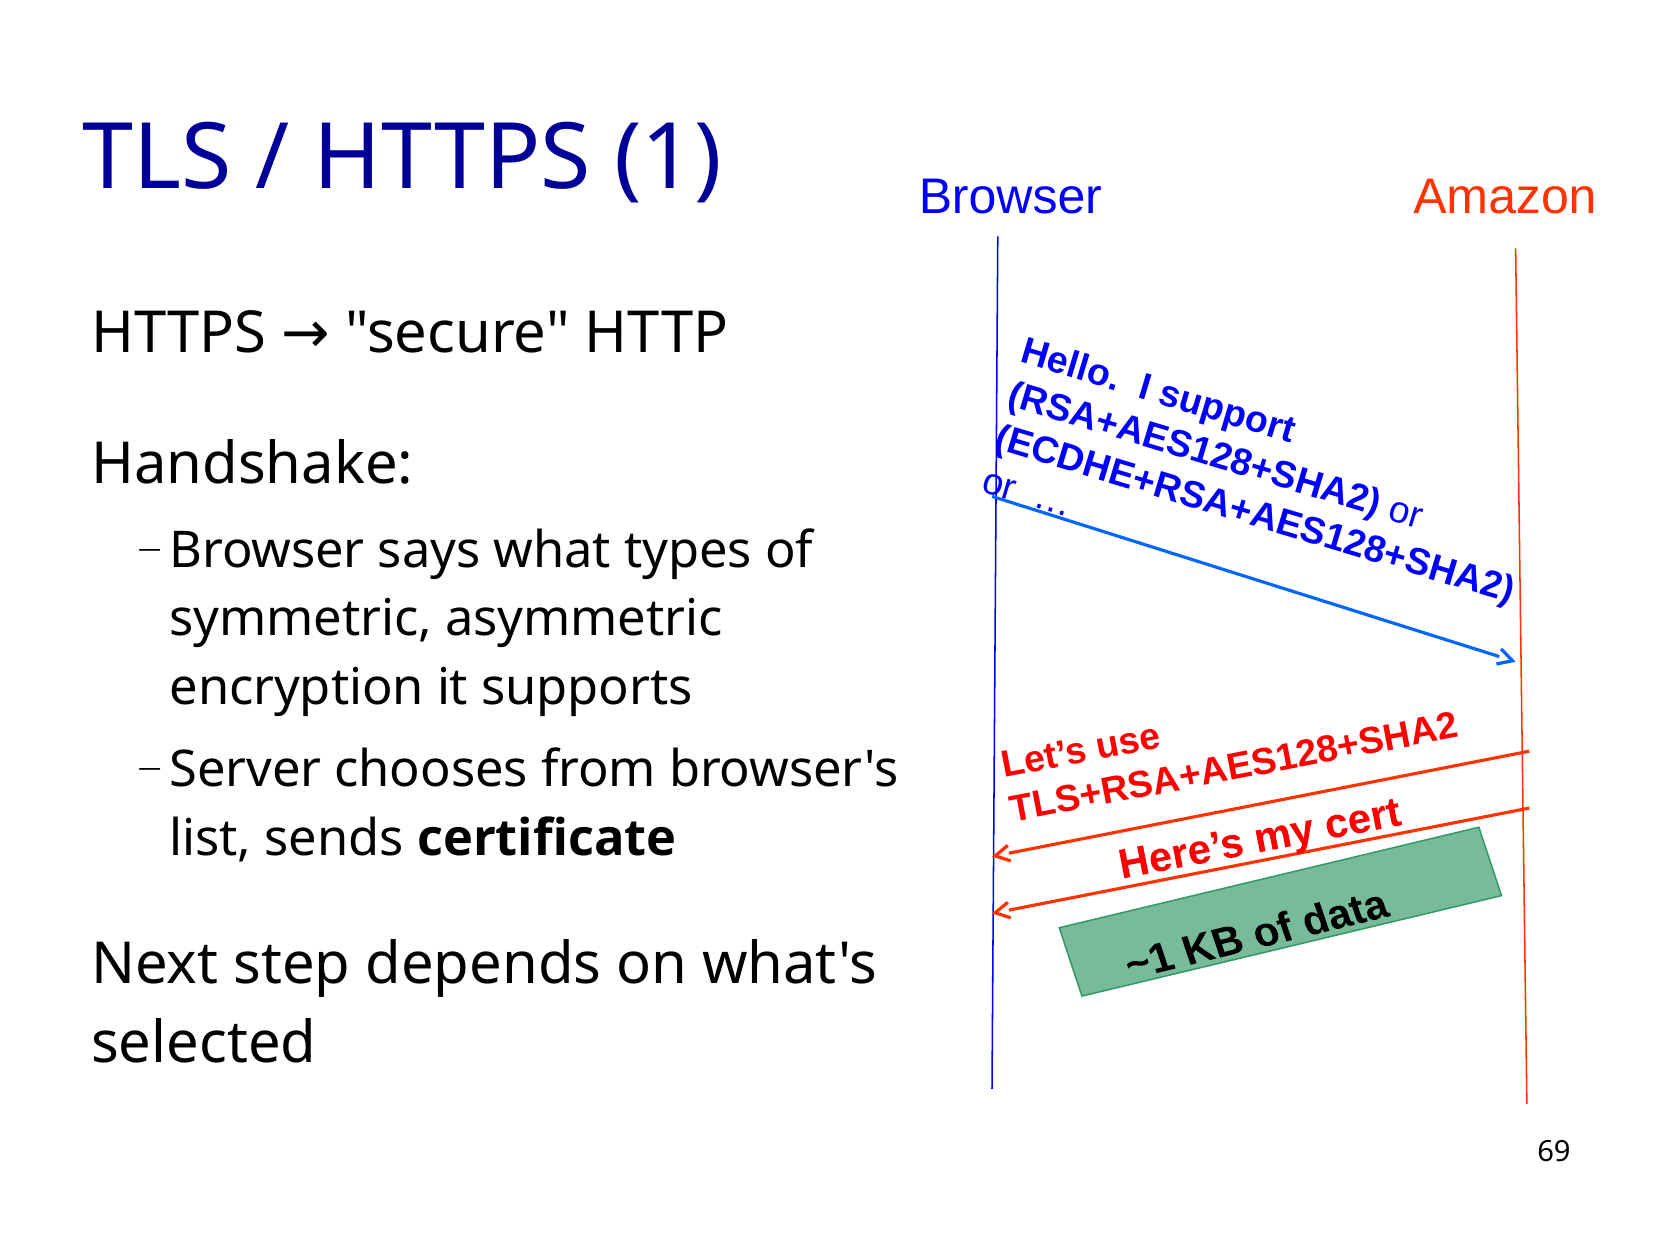

# TLS / HTTPS (1)
Browser
Amazon
HTTPS → "secure" HTTP
Handshake:
Browser says what types of symmetric, asymmetric encryption it supports
Server chooses from browser's list, sends certificate
Next step depends on what's selected
Hello. I support
(RSA+AES128+SHA2) or
(ECDHE+RSA+AES128+SHA2) or …
Let’s use
TLS+RSA+AES128+SHA2
Here’s my cert
~1 KB of data
69